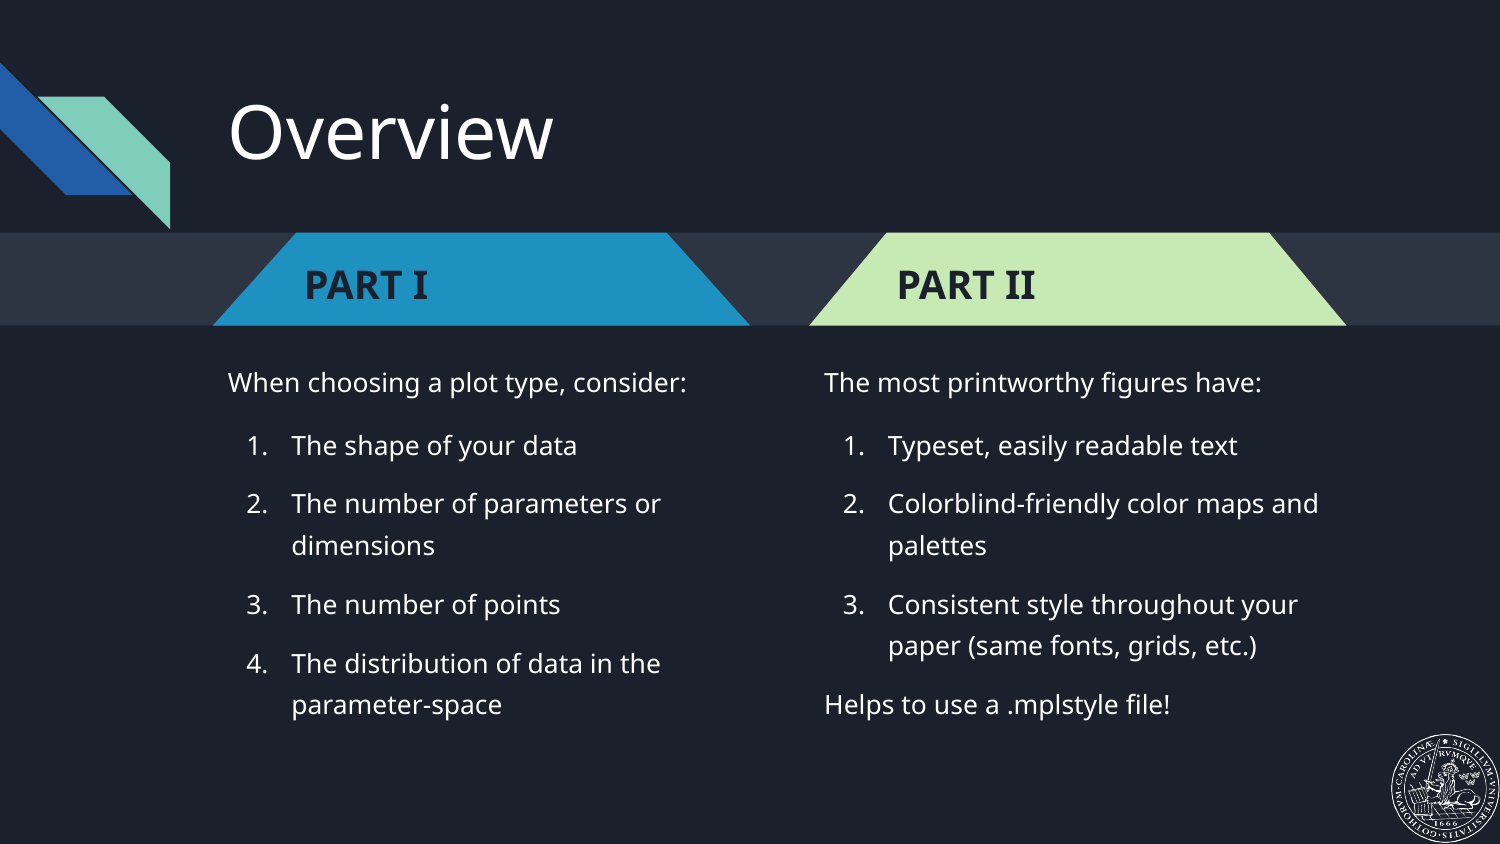

# Overview
 PART I
 PART II
When choosing a plot type, consider:
The shape of your data
The number of parameters or dimensions
The number of points
The distribution of data in the parameter-space
The most printworthy figures have:
Typeset, easily readable text
Colorblind-friendly color maps and palettes
Consistent style throughout your paper (same fonts, grids, etc.)
Helps to use a .mplstyle file!